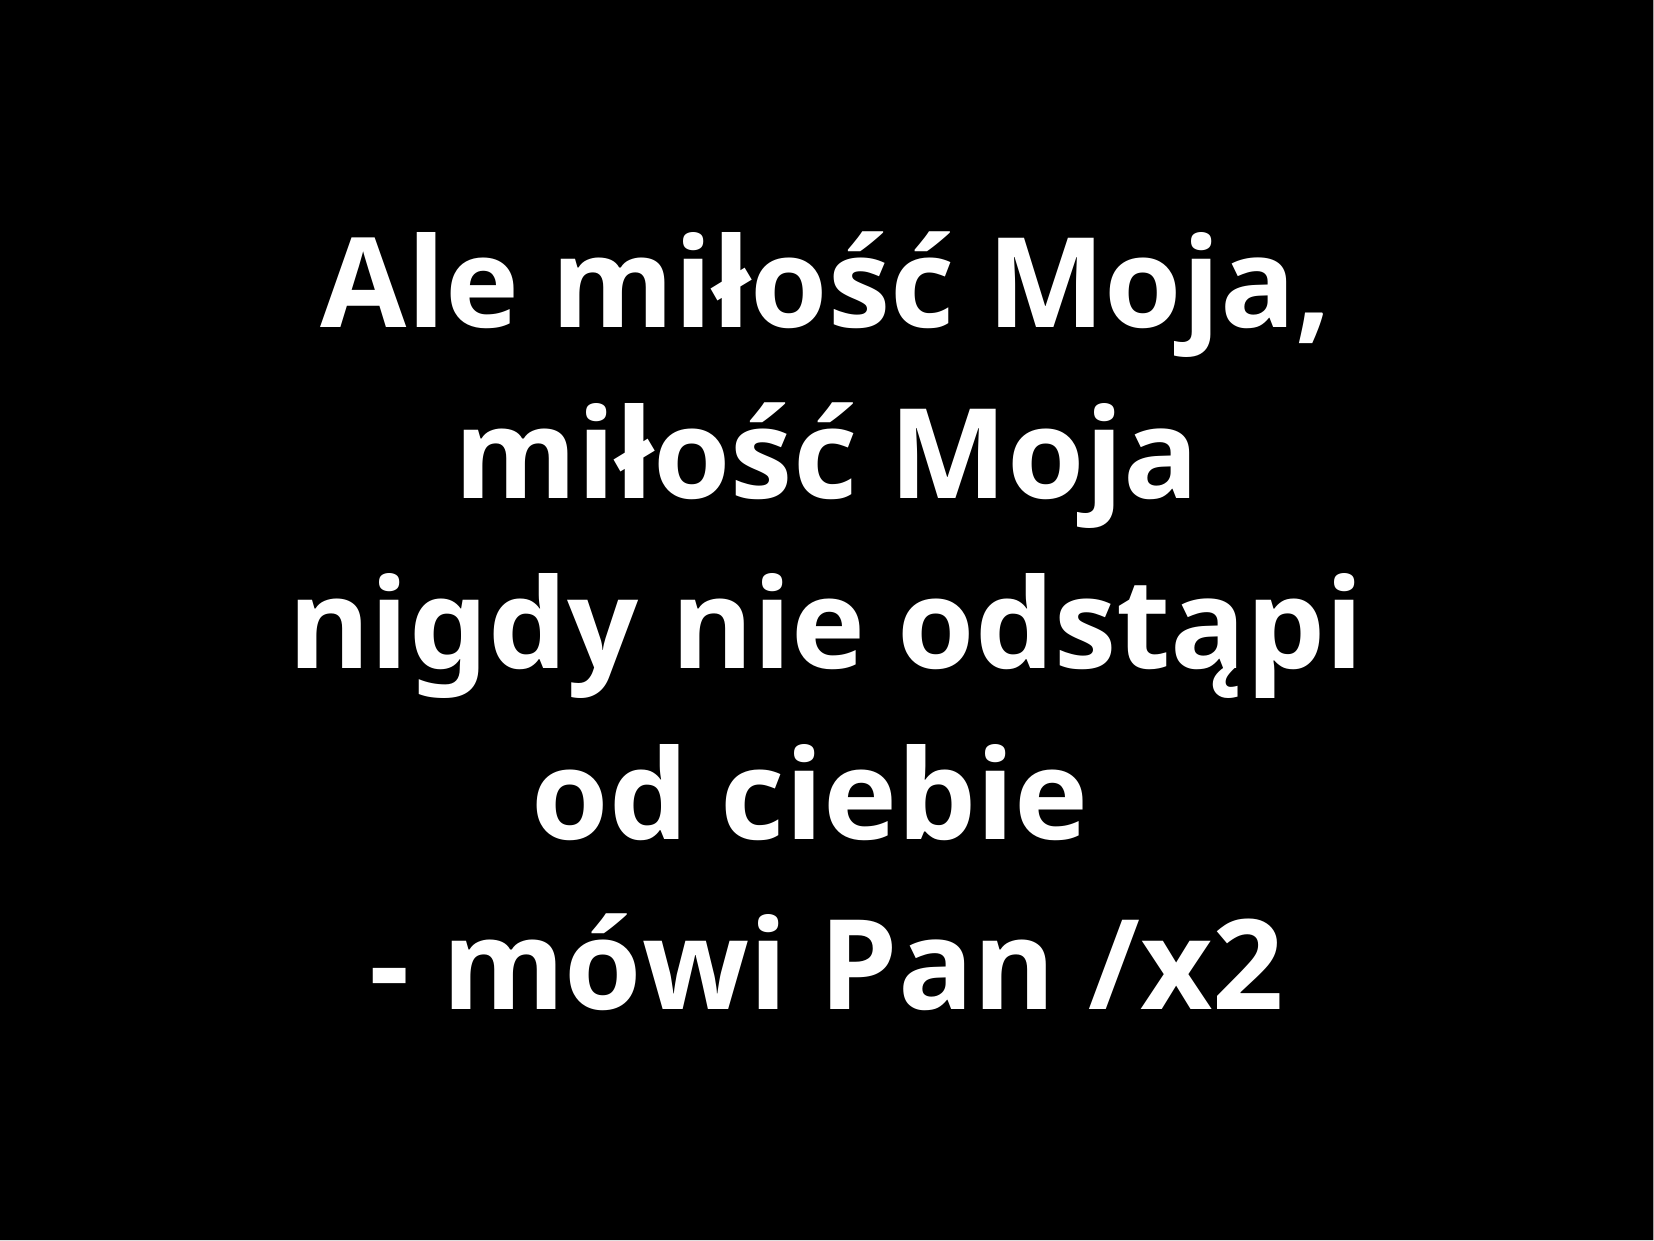

# Ale miłość Moja, miłość Moja nigdy nie odstąpi od ciebie - mówi Pan /x2